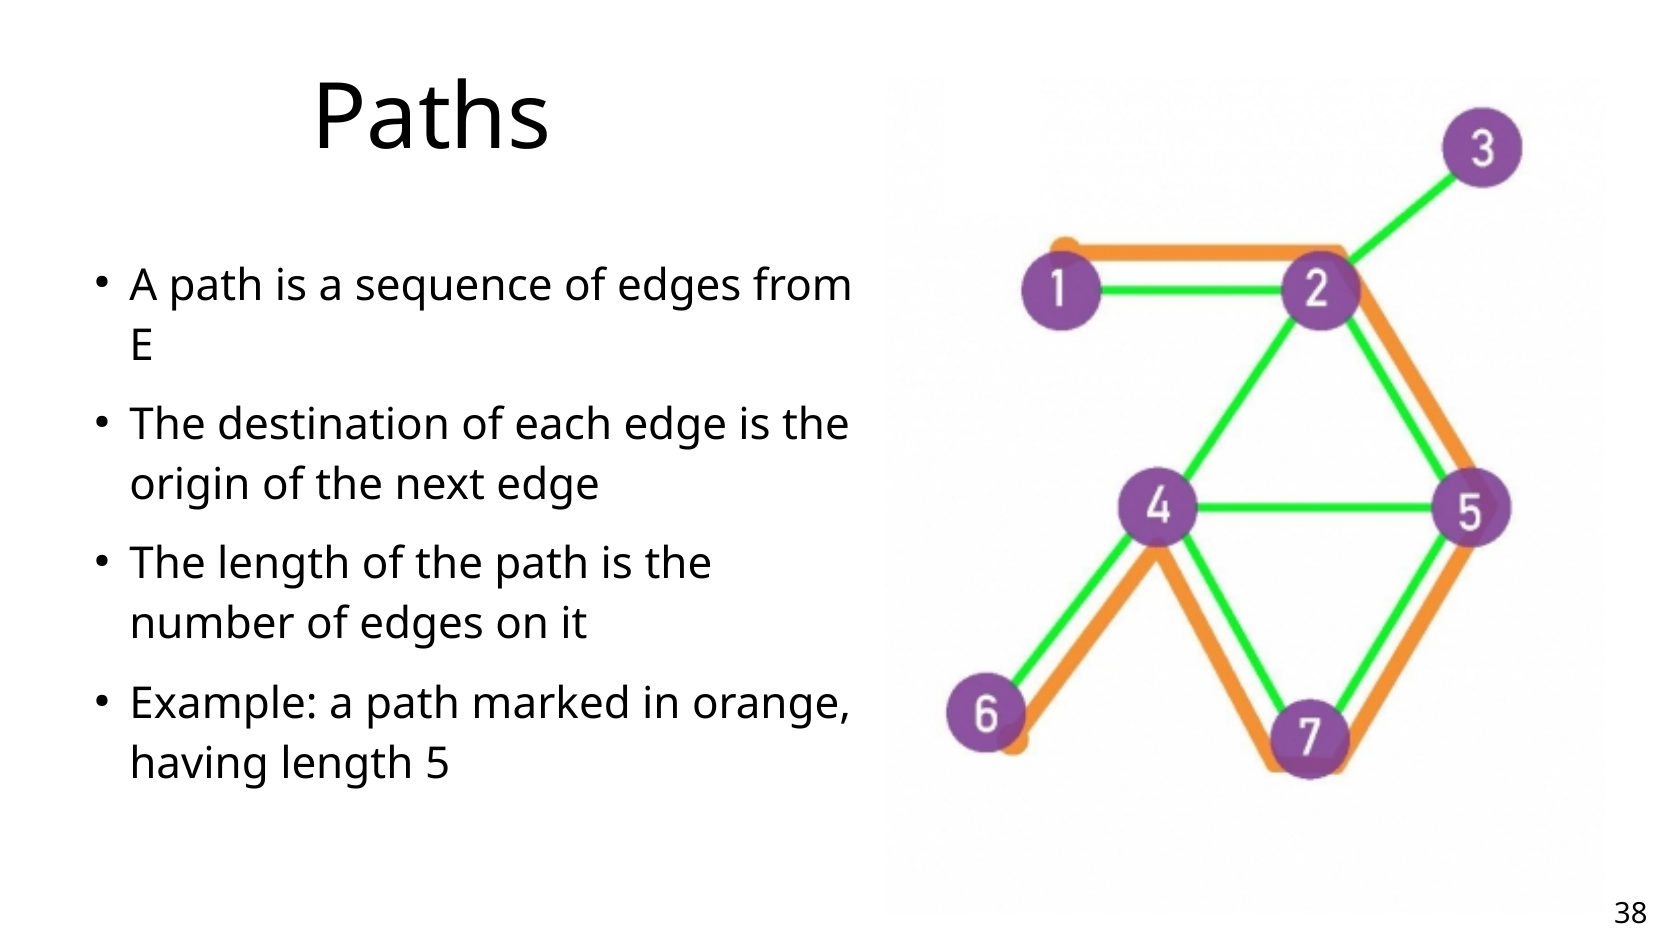

# Paths
A path is a sequence of edges from E
The destination of each edge is the origin of the next edge
The length of the path is the number of edges on it
Example: a path marked in orange, having length 5
38